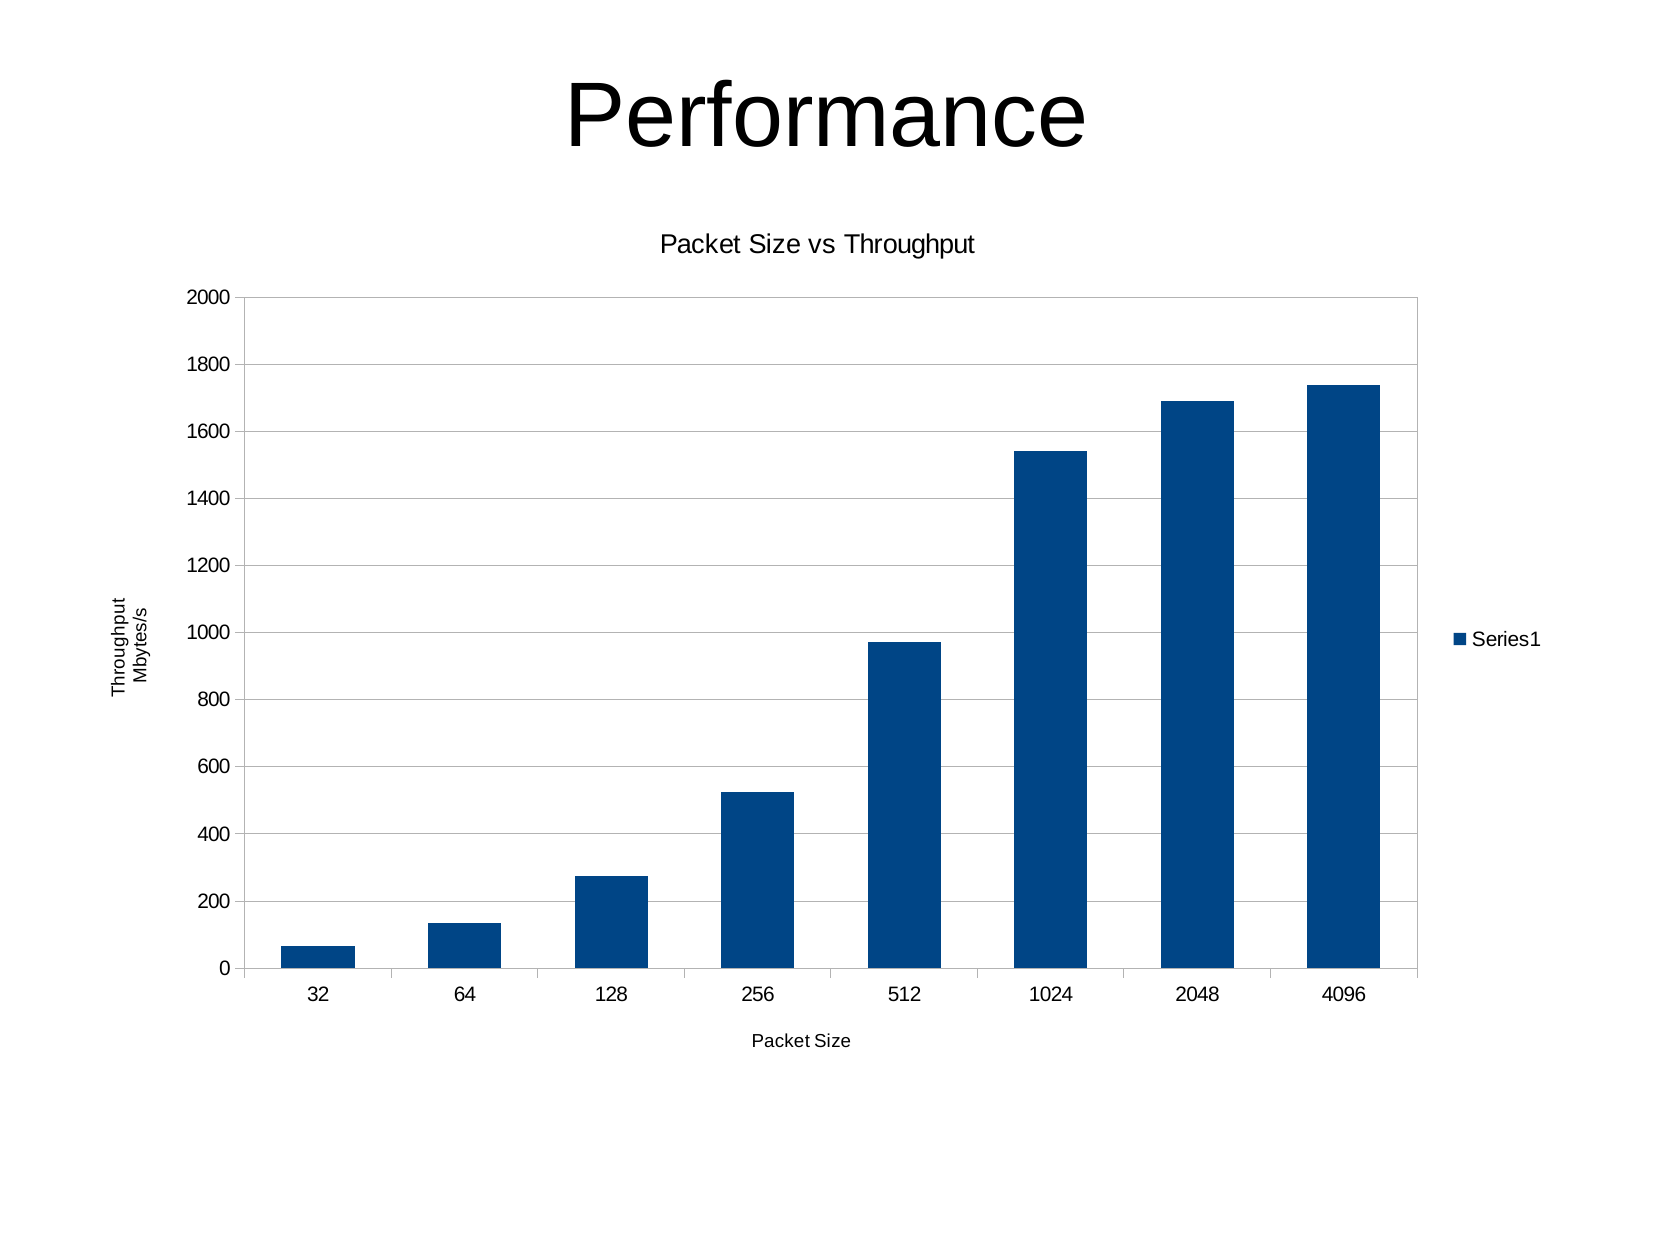

# Performance
### Chart: Packet Size vs Throughput
| Category | |
|---|---|
| 32 | 64.8 |
| 64 | 134.0 |
| 128 | 276.0 |
| 256 | 524.0 |
| 512 | 973.0 |
| 1024 | 1540.0 |
| 2048 | 1689.0 |
| 4096 | 1738.0 |